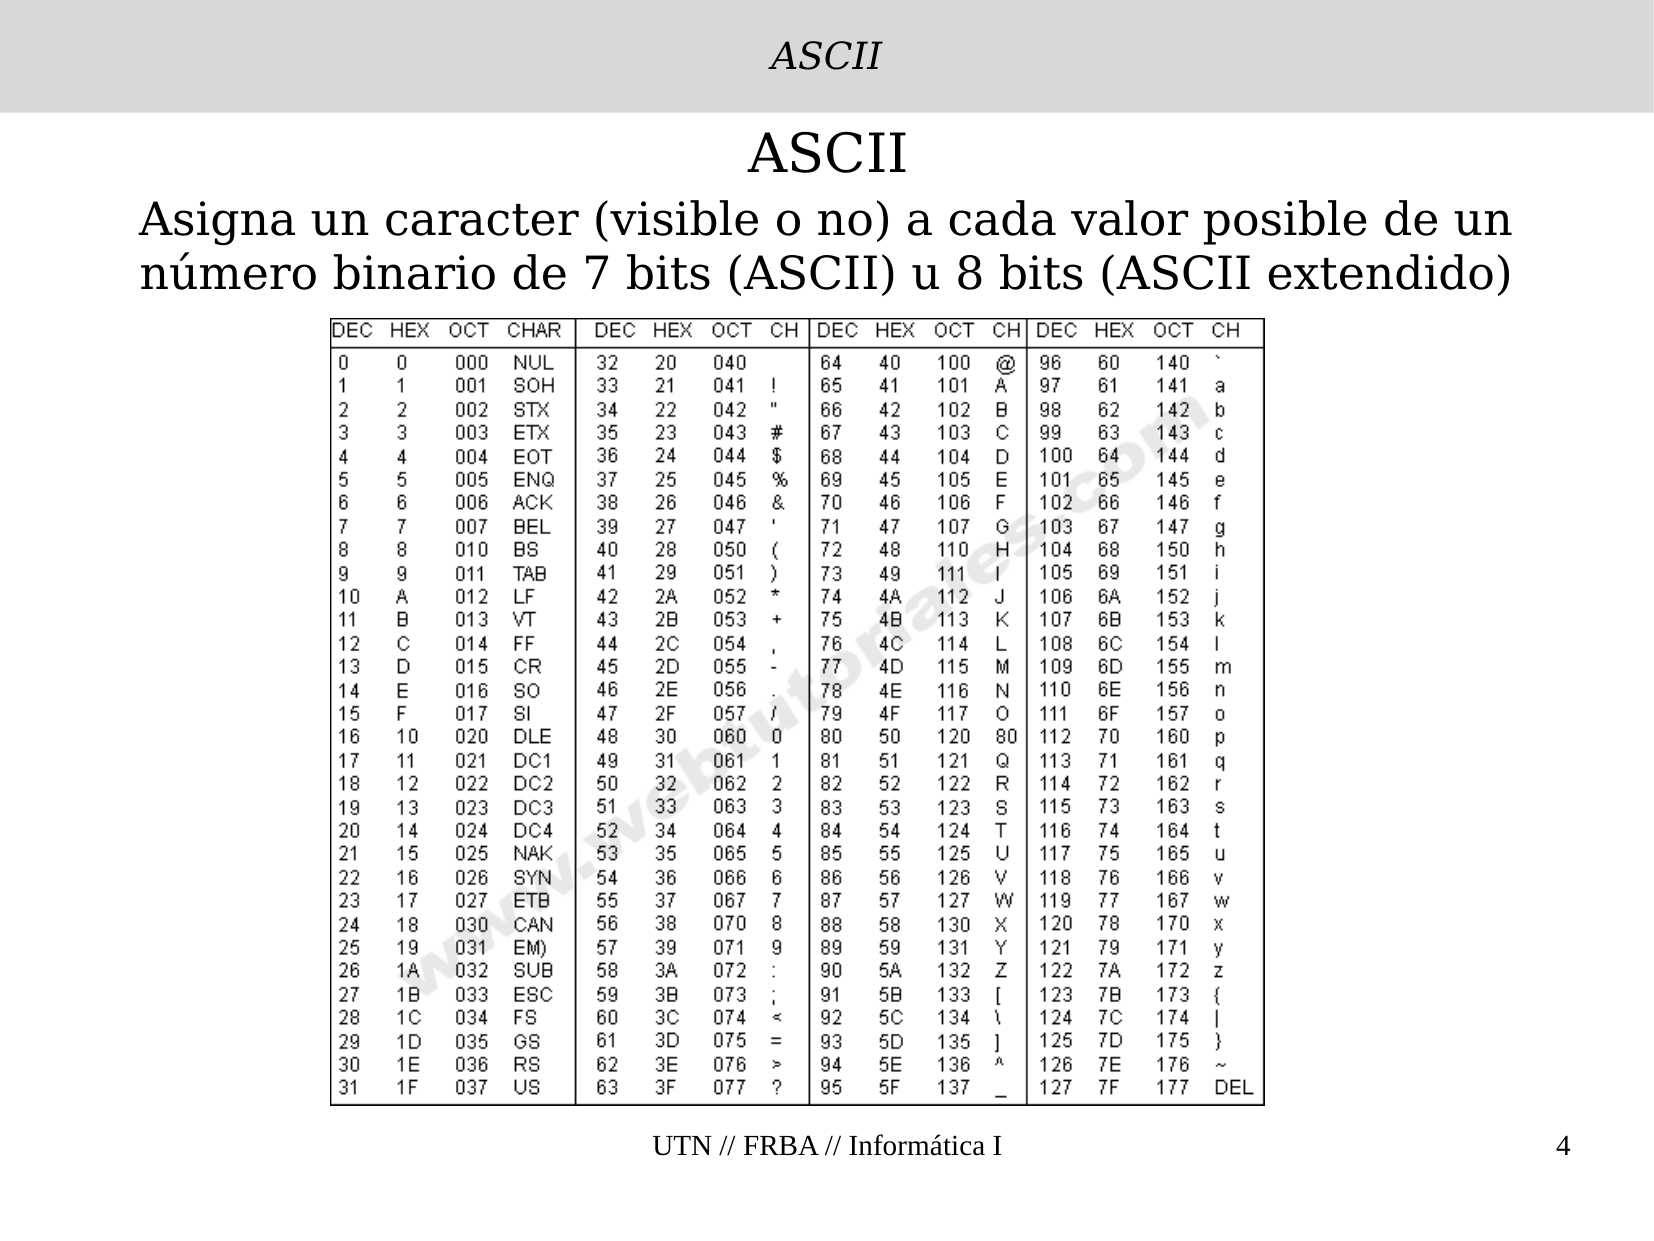

ASCII
ASCII
Asigna un caracter (visible o no) a cada valor posible de un número binario de 7 bits (ASCII) u 8 bits (ASCII extendido)
UTN // FRBA // Informática I
4